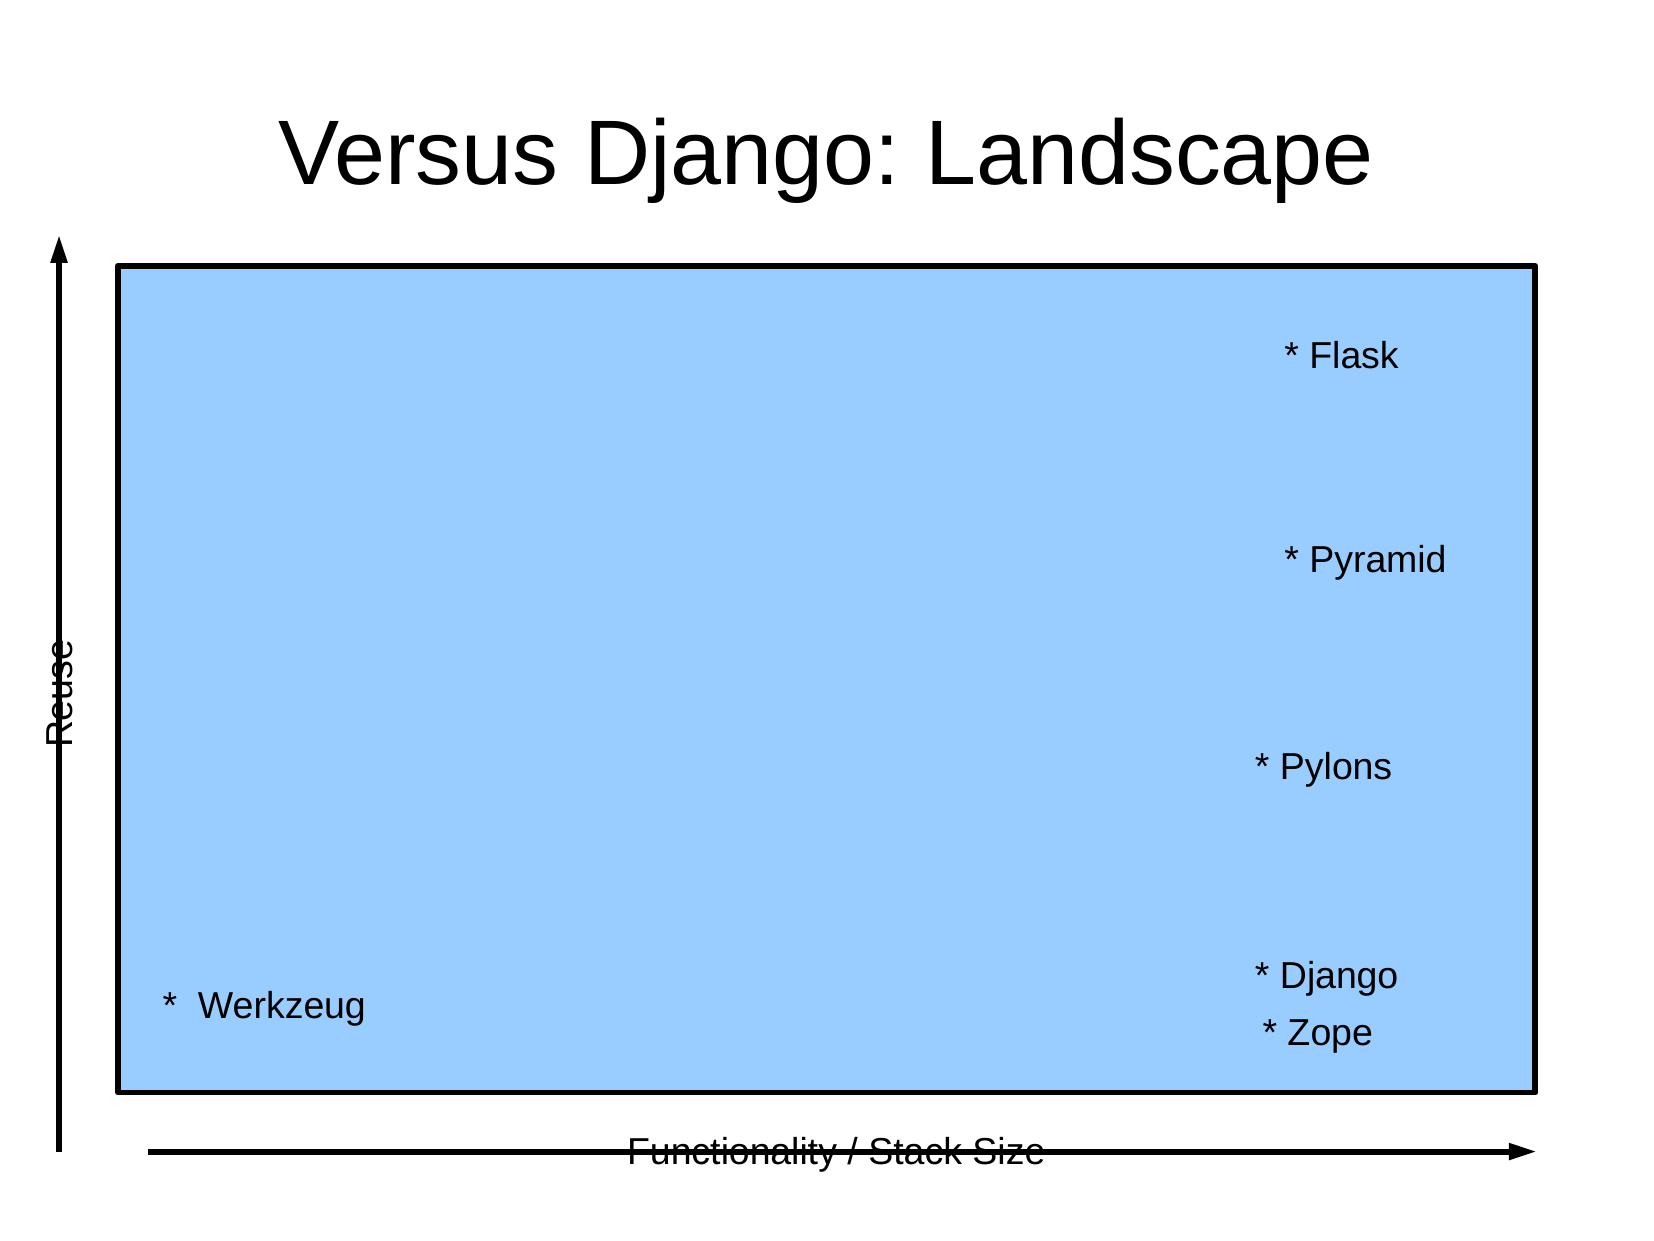

# Versus Django: Landscape
Reuse
* Flask
* Pyramid
* Pylons
* Django
* Werkzeug
* Zope
Functionality / Stack Size